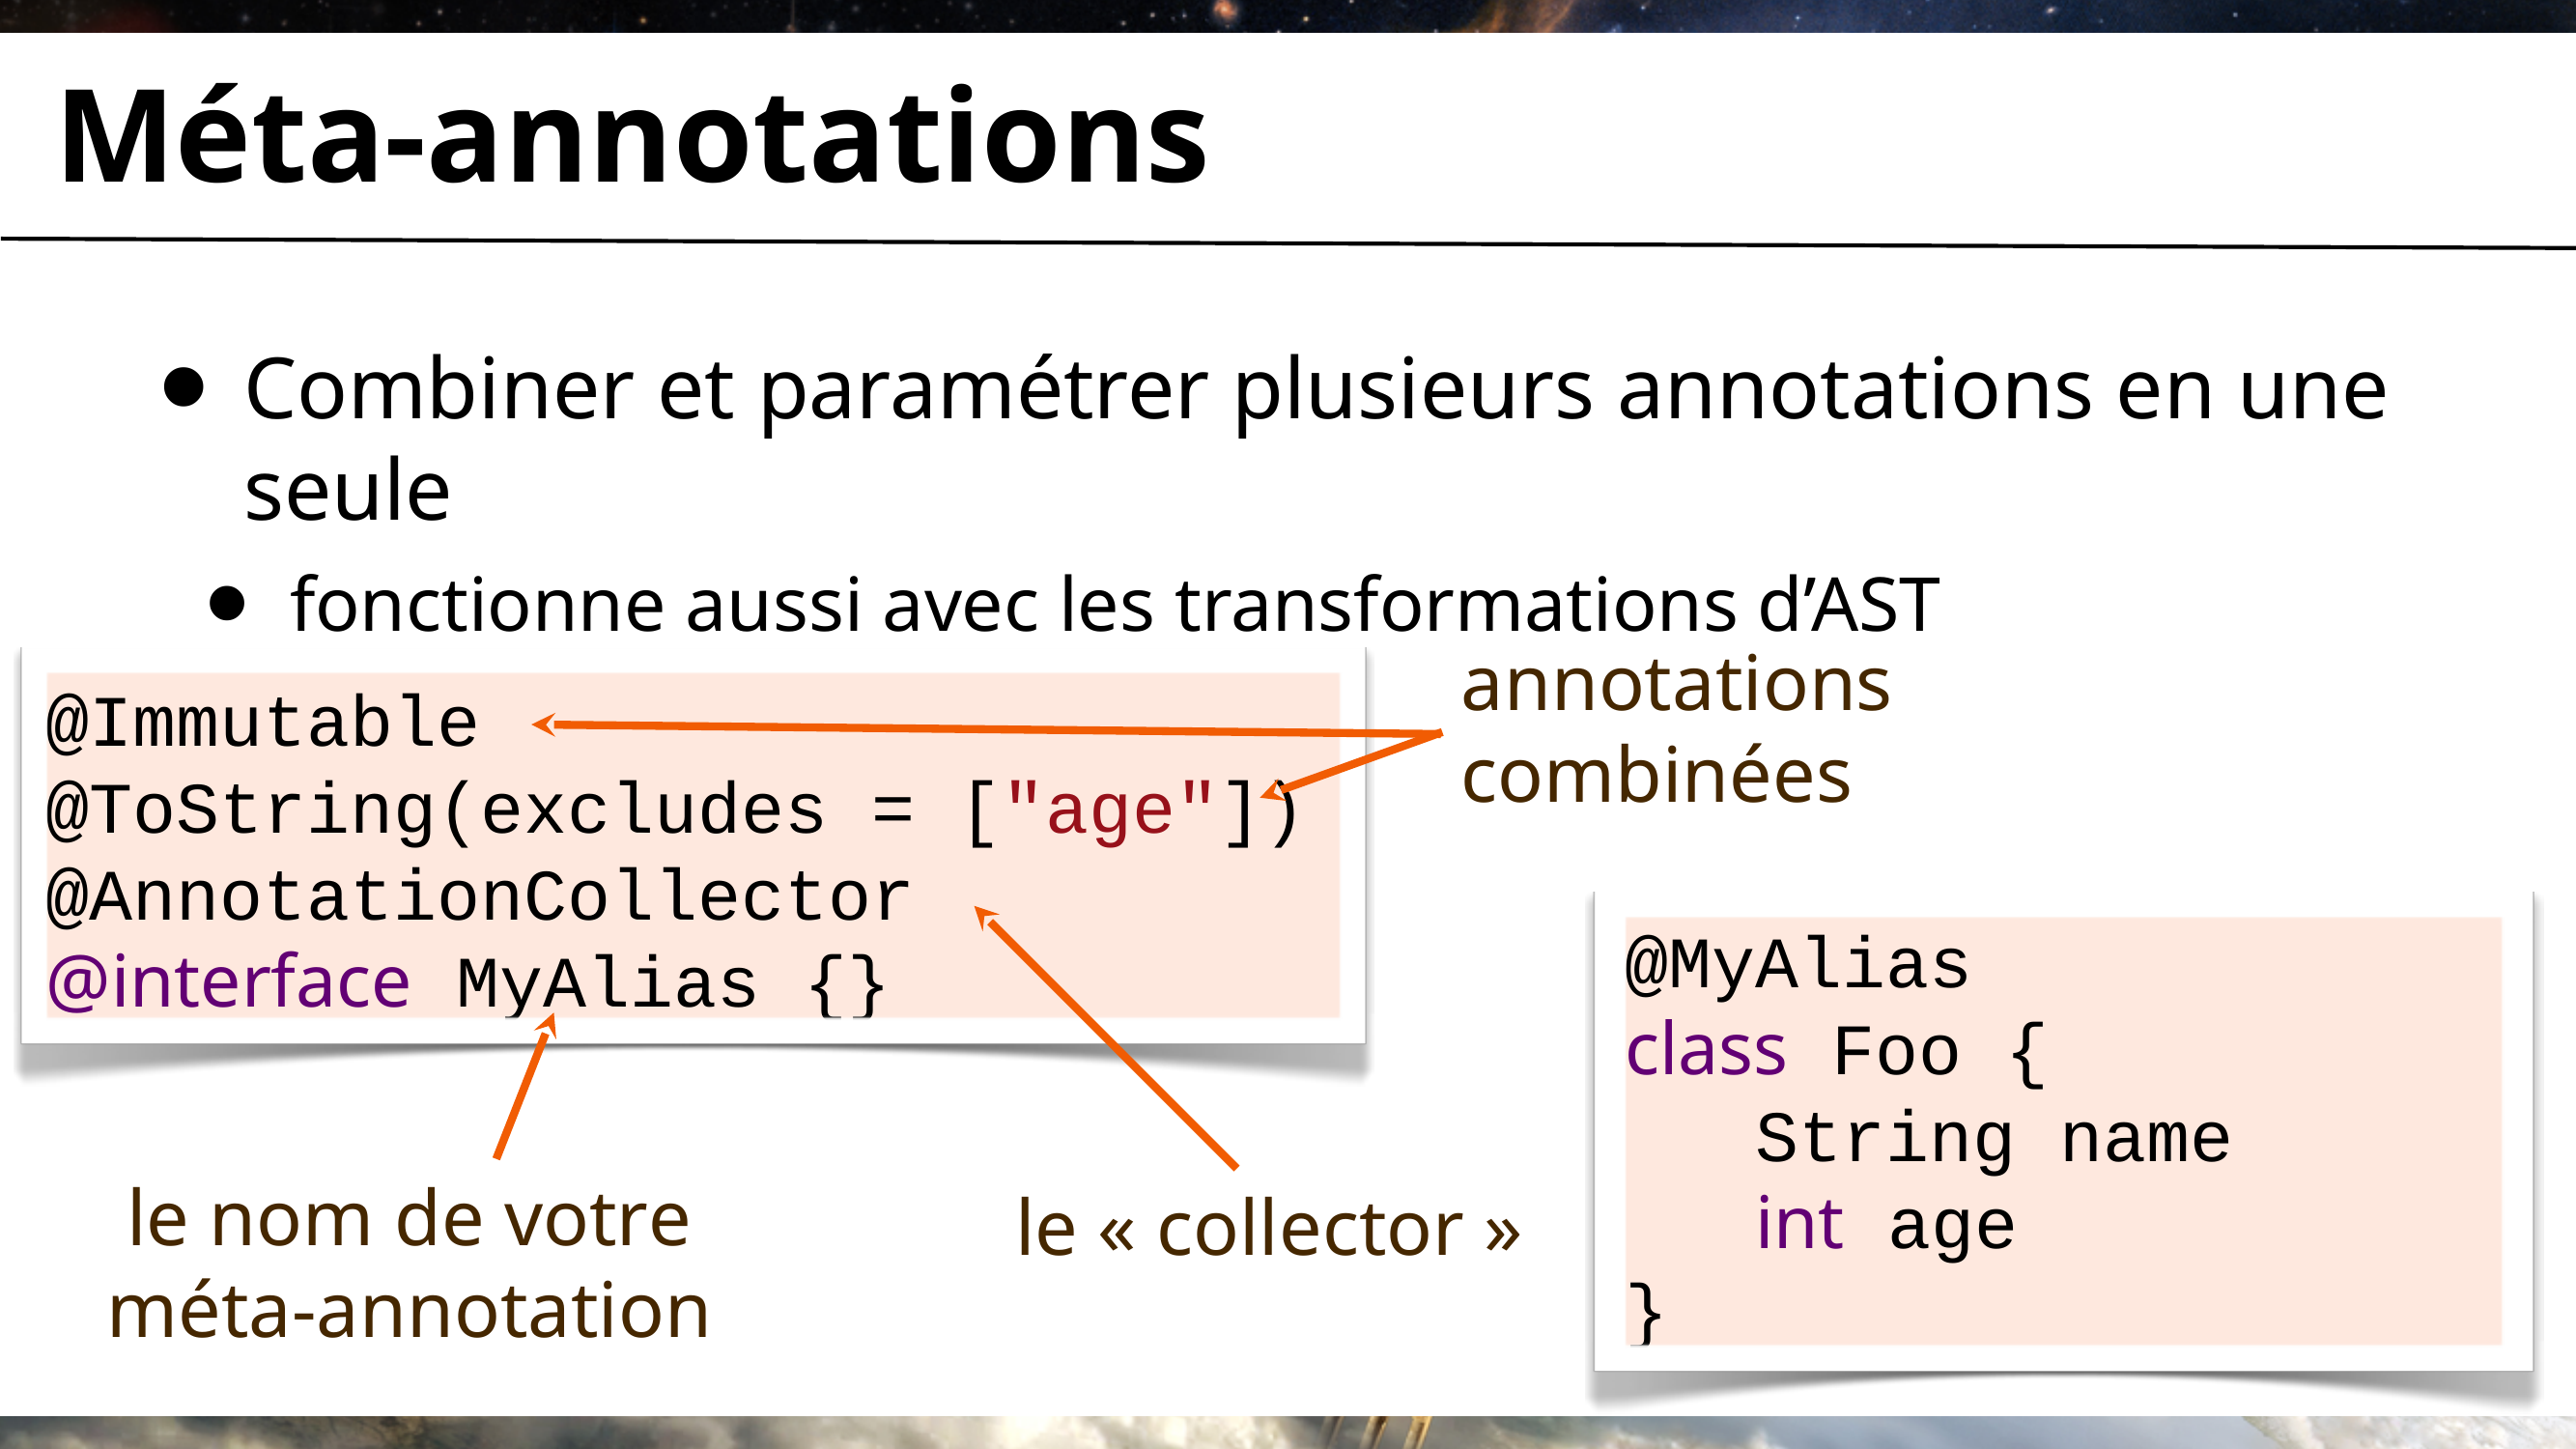

# Méta-annotations
Combiner et paramétrer plusieurs annotations en une seule
fonctionne aussi avec les transformations d’AST
annotations combinées
@Immutable
@ToString(excludes = ["age"])
@AnnotationCollector
@interface MyAlias {}
@MyAlias
class Foo {
 String name
 int age
}
le nom de votre méta-annotation
le « collector »